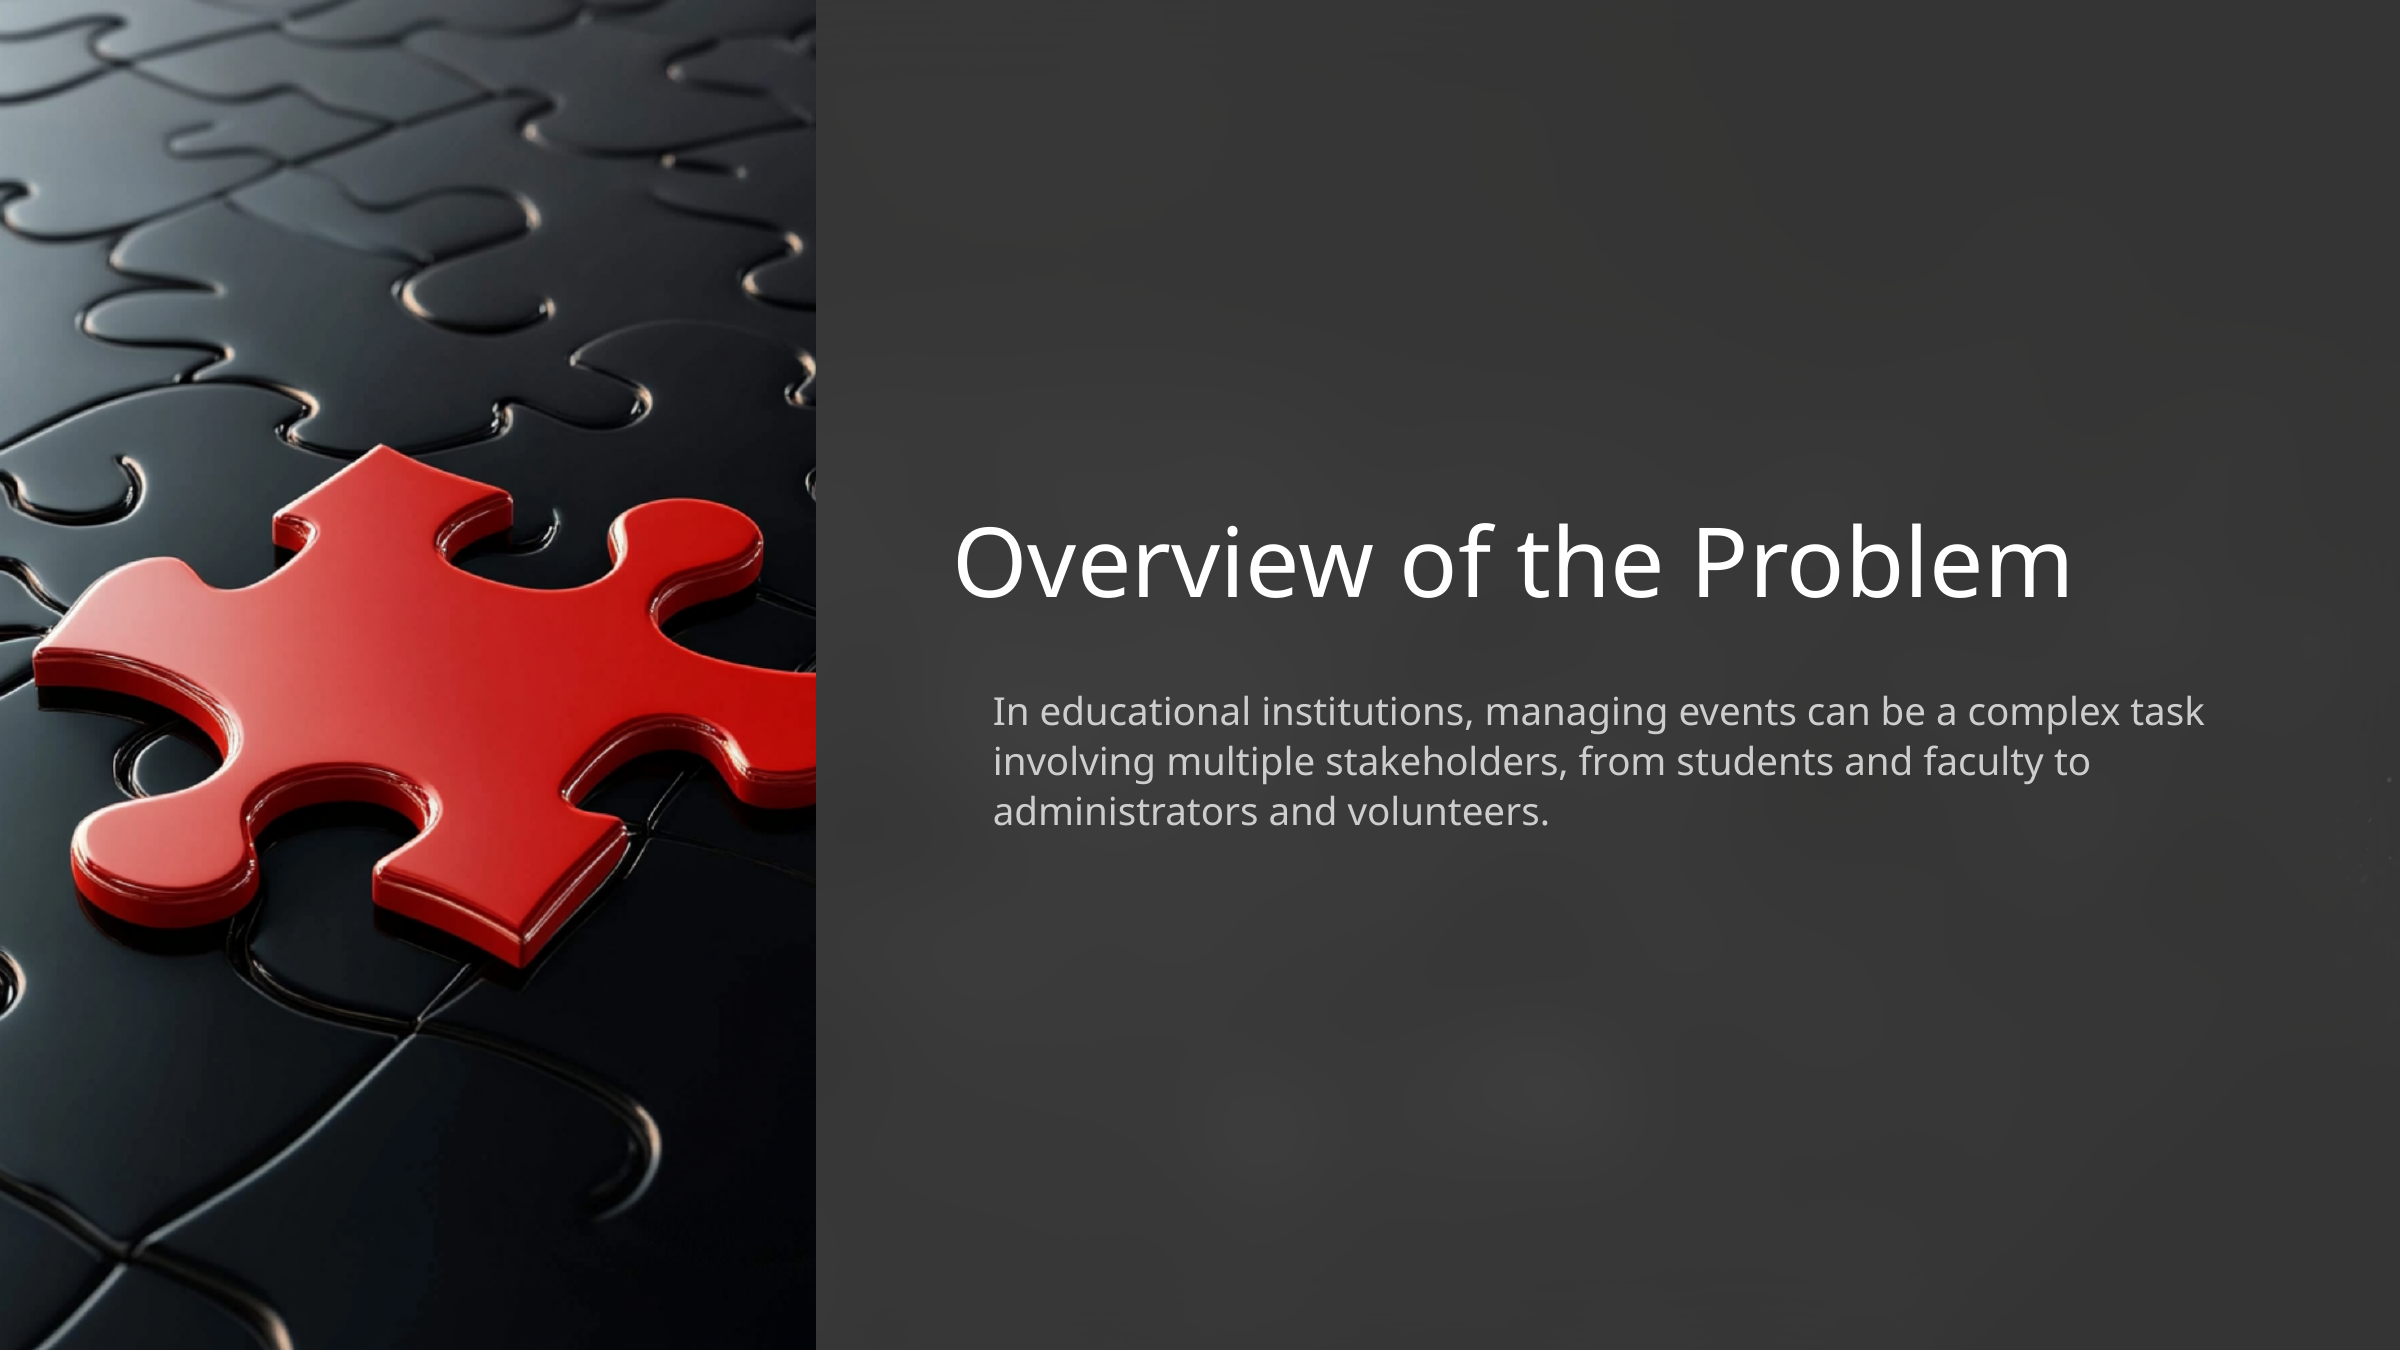

Overview of the Problem
In educational institutions, managing events can be a complex task involving multiple stakeholders, from students and faculty to administrators and volunteers.